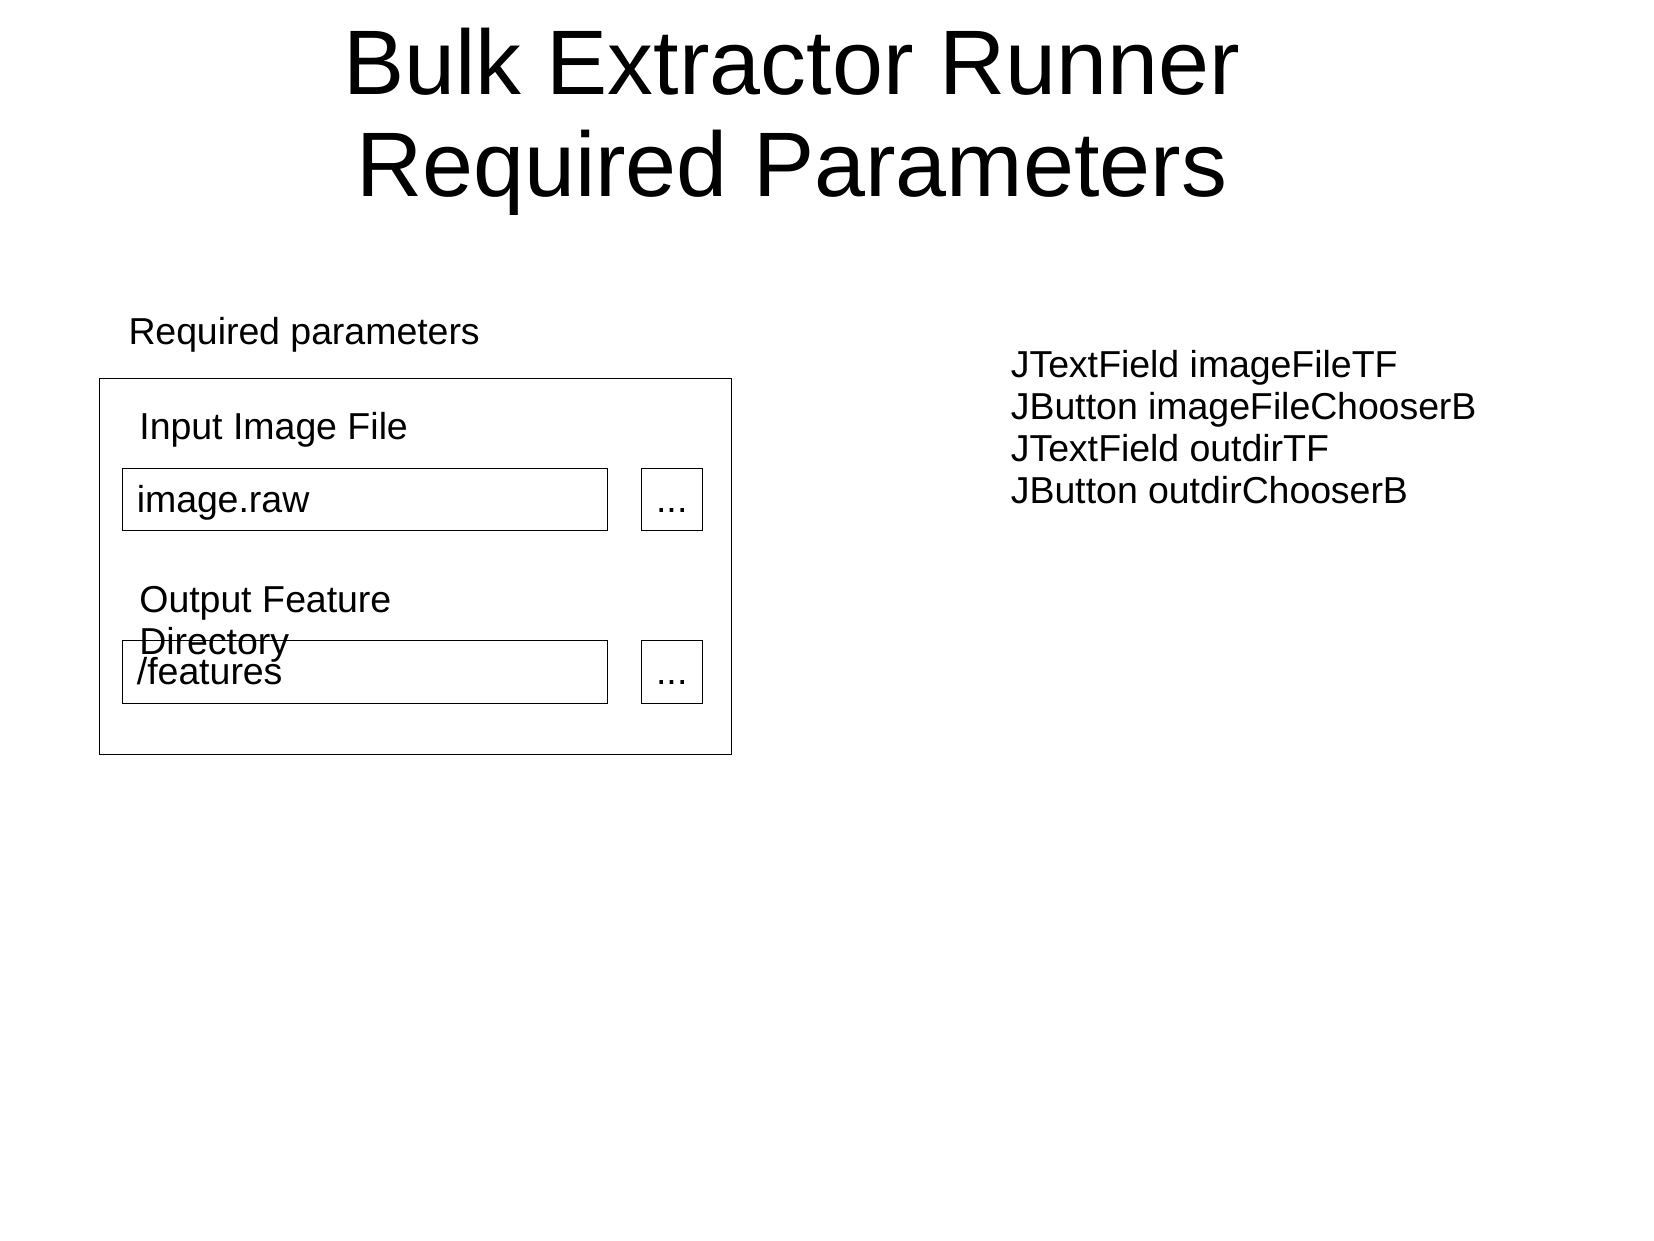

# Bulk Extractor Runner Required Parameters
Required parameters
JTextField imageFileTF
JButton imageFileChooserB
JTextField outdirTF
JButton outdirChooserB
Input Image File
image.raw
...
Output Feature Directory
/features
...